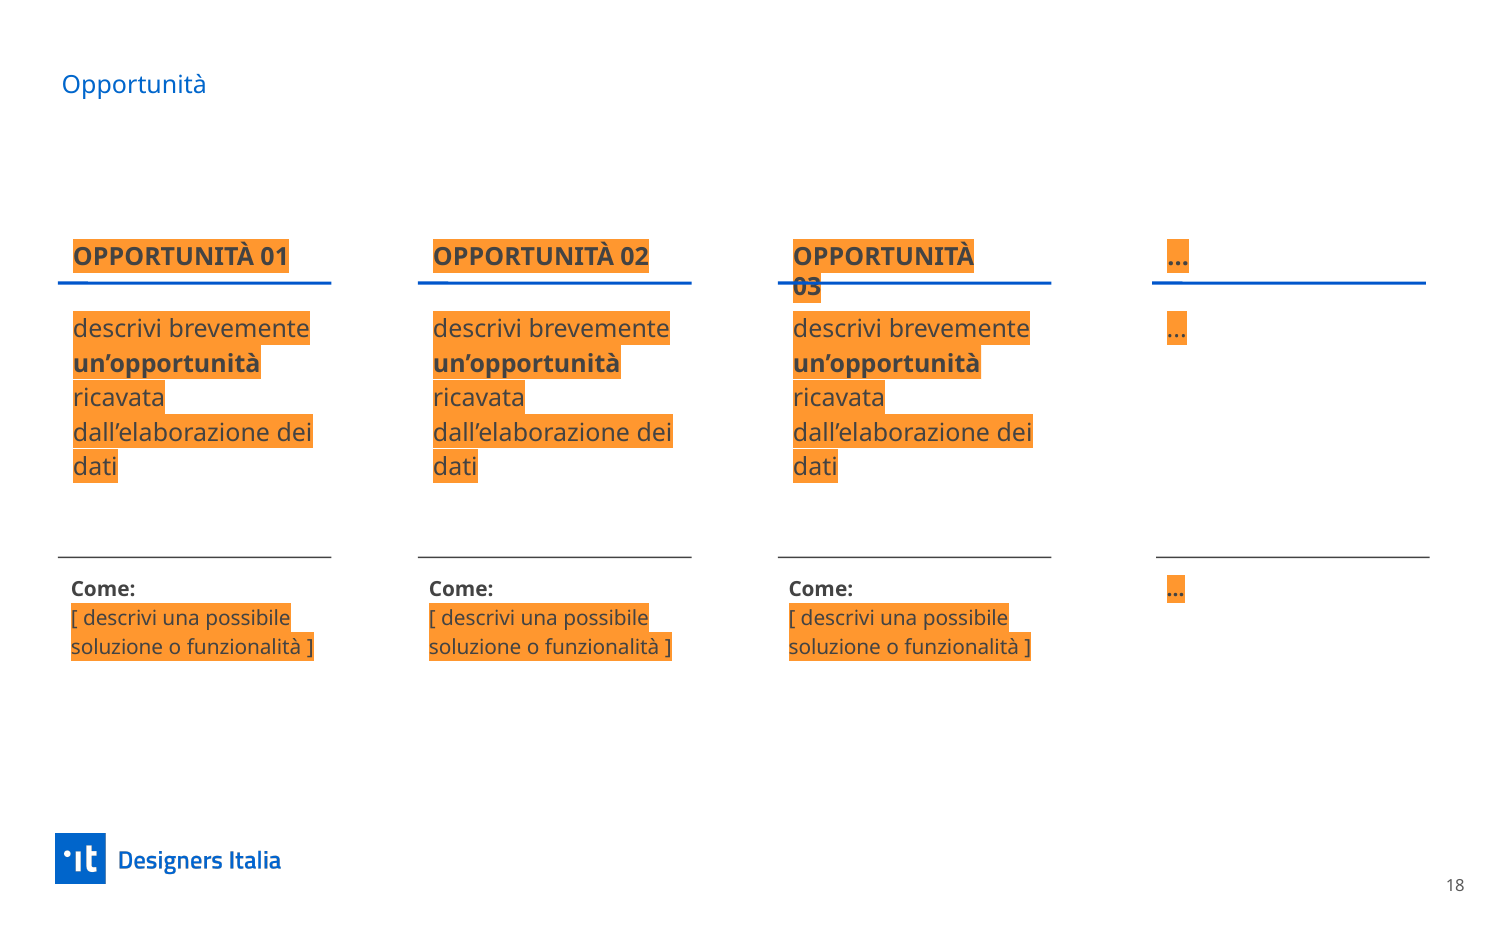

Opportunità
OPPORTUNITÀ 01
OPPORTUNITÀ 02
OPPORTUNITÀ 03
...
descrivi brevemente un’opportunità ricavata dall’elaborazione dei dati
descrivi brevemente un’opportunità ricavata dall’elaborazione dei dati
descrivi brevemente un’opportunità ricavata dall’elaborazione dei dati
...
Come:
[ descrivi una possibile soluzione o funzionalità ]
Come:
[ descrivi una possibile soluzione o funzionalità ]
Come:
[ descrivi una possibile soluzione o funzionalità ]
...